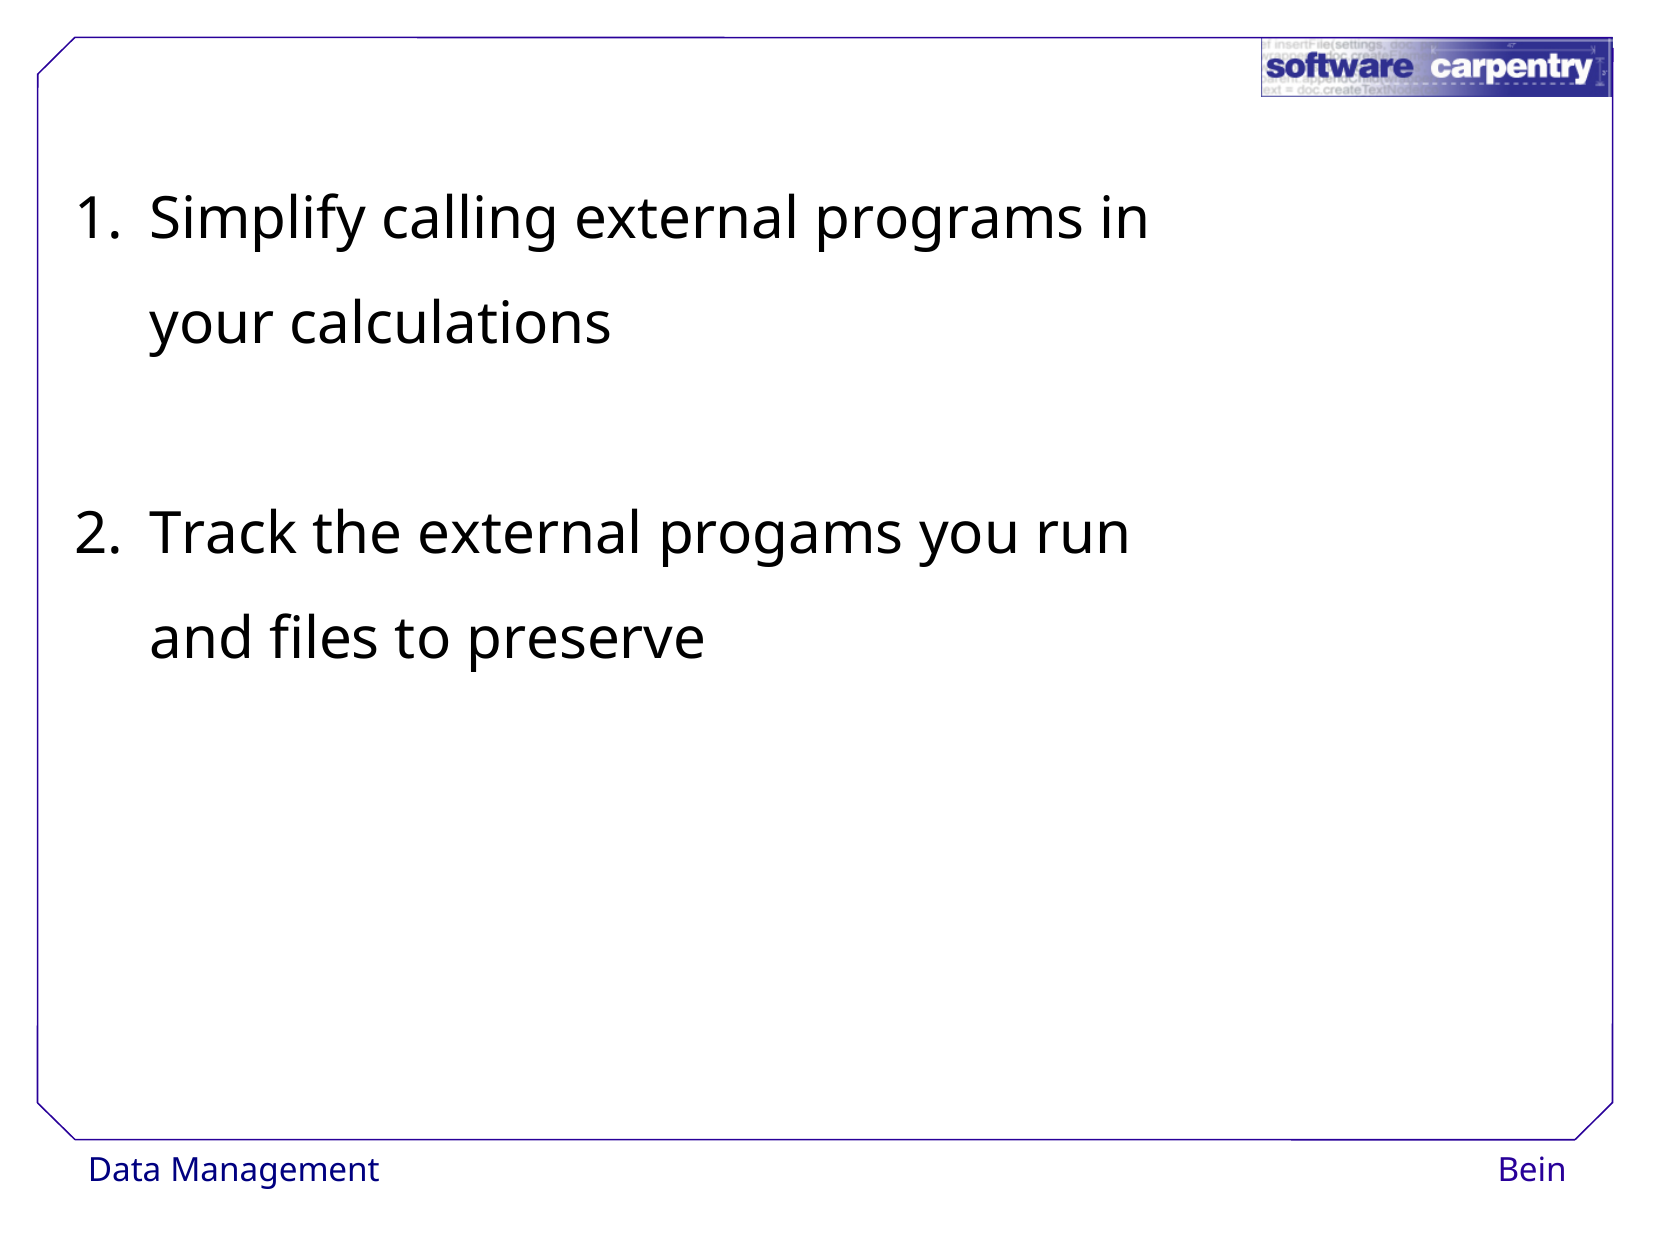

1.	Simplify calling external programs in
	your calculations
2.	Track the external progams you run
	and files to preserve